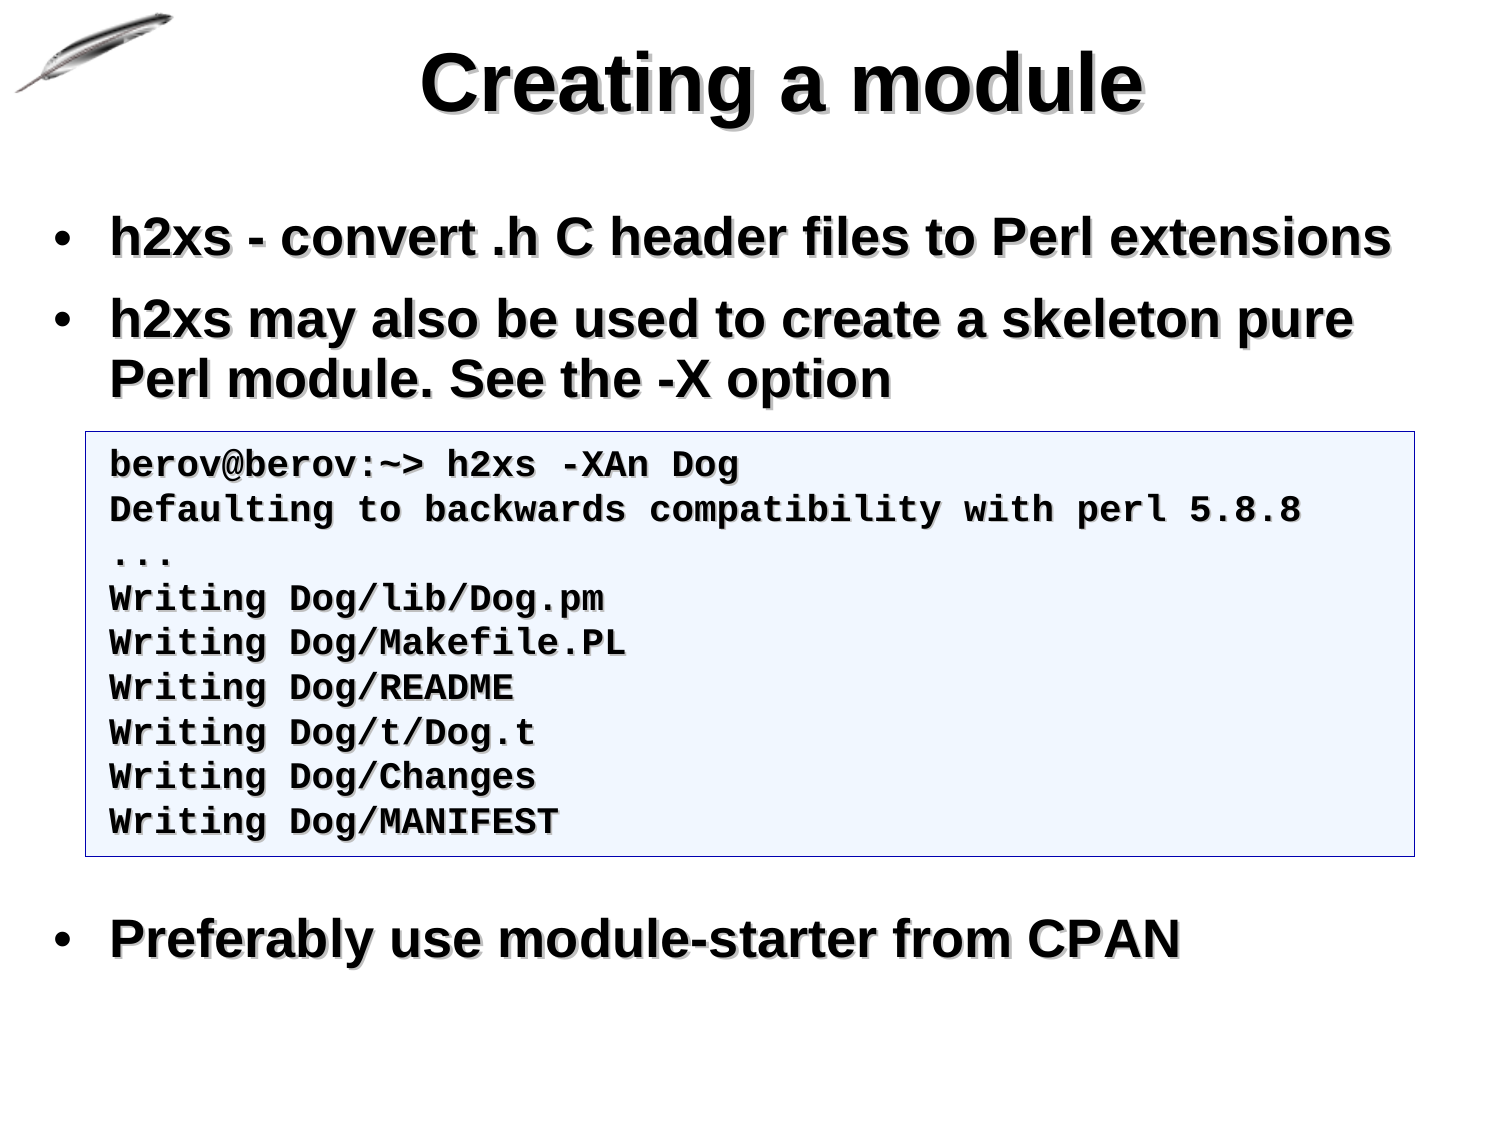

# Creating a module
h2xs - convert .h C header files to Perl extensions
h2xs may also be used to create a skeleton pure Perl module. See the -X option
Preferably use module-starter from CPAN
berov@berov:~> h2xs -XAn Dog
Defaulting to backwards compatibility with perl 5.8.8
...
Writing Dog/lib/Dog.pm
Writing Dog/Makefile.PL
Writing Dog/README
Writing Dog/t/Dog.t
Writing Dog/Changes
Writing Dog/MANIFEST